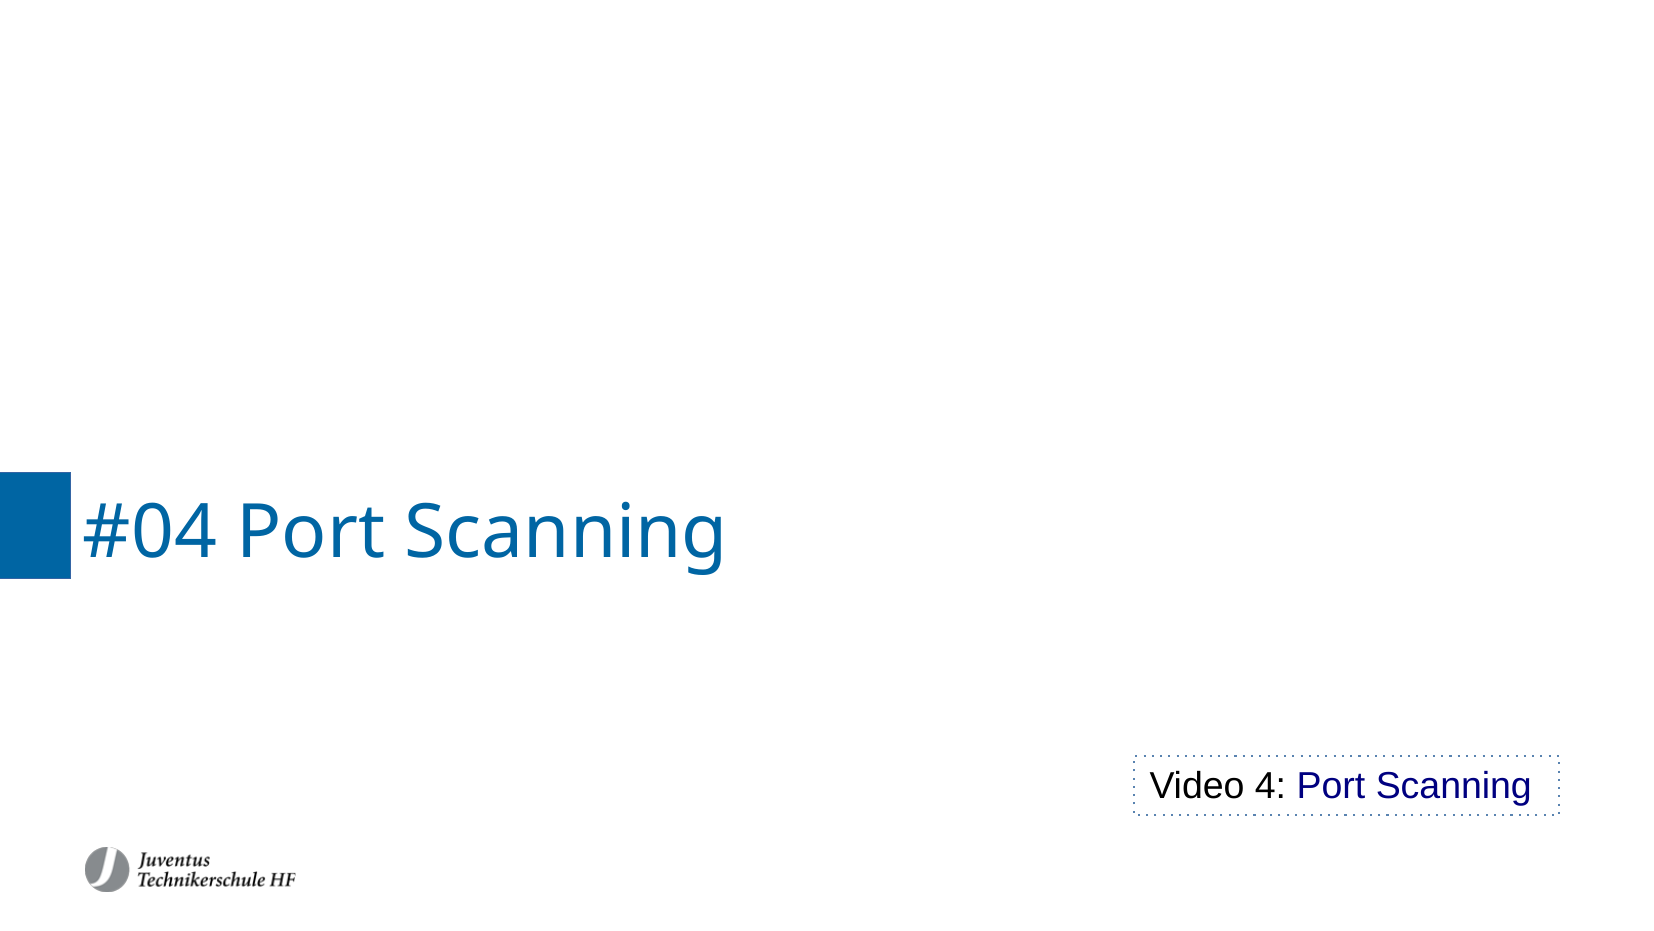

# #04 Port Scanning
Video 4: Port Scanning